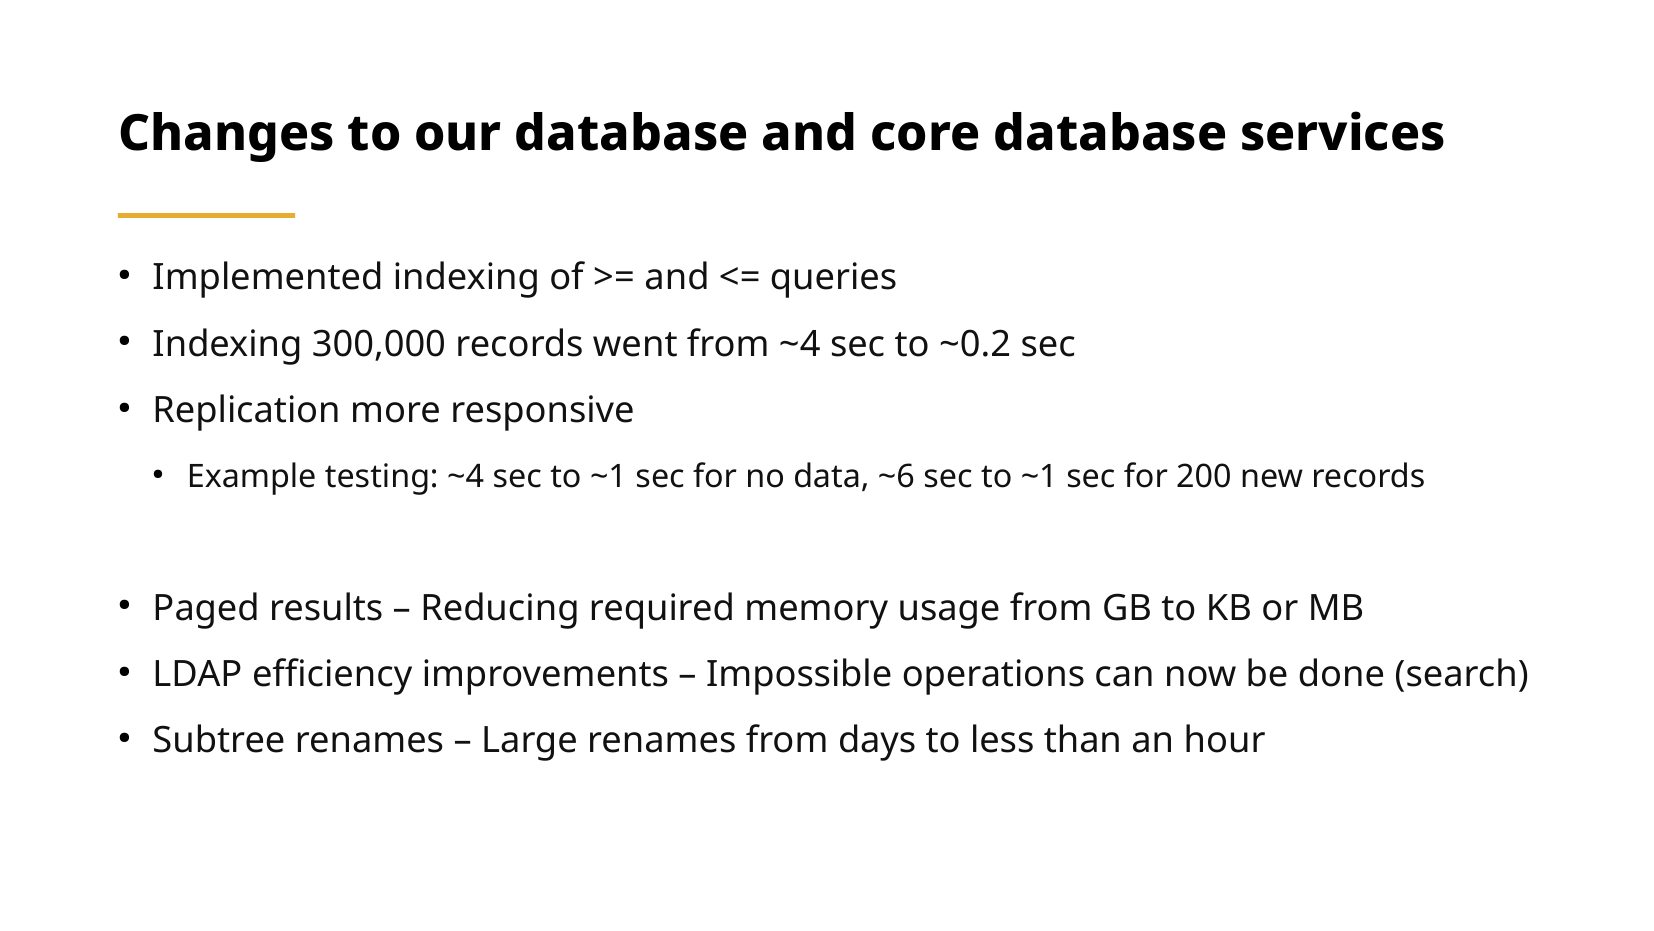

# Changes to our database and core database services
Implemented indexing of >= and <= queries
Indexing 300,000 records went from ~4 sec to ~0.2 sec
Replication more responsive
Example testing: ~4 sec to ~1 sec for no data, ~6 sec to ~1 sec for 200 new records
Paged results – Reducing required memory usage from GB to KB or MB
LDAP efficiency improvements – Impossible operations can now be done (search)
Subtree renames – Large renames from days to less than an hour